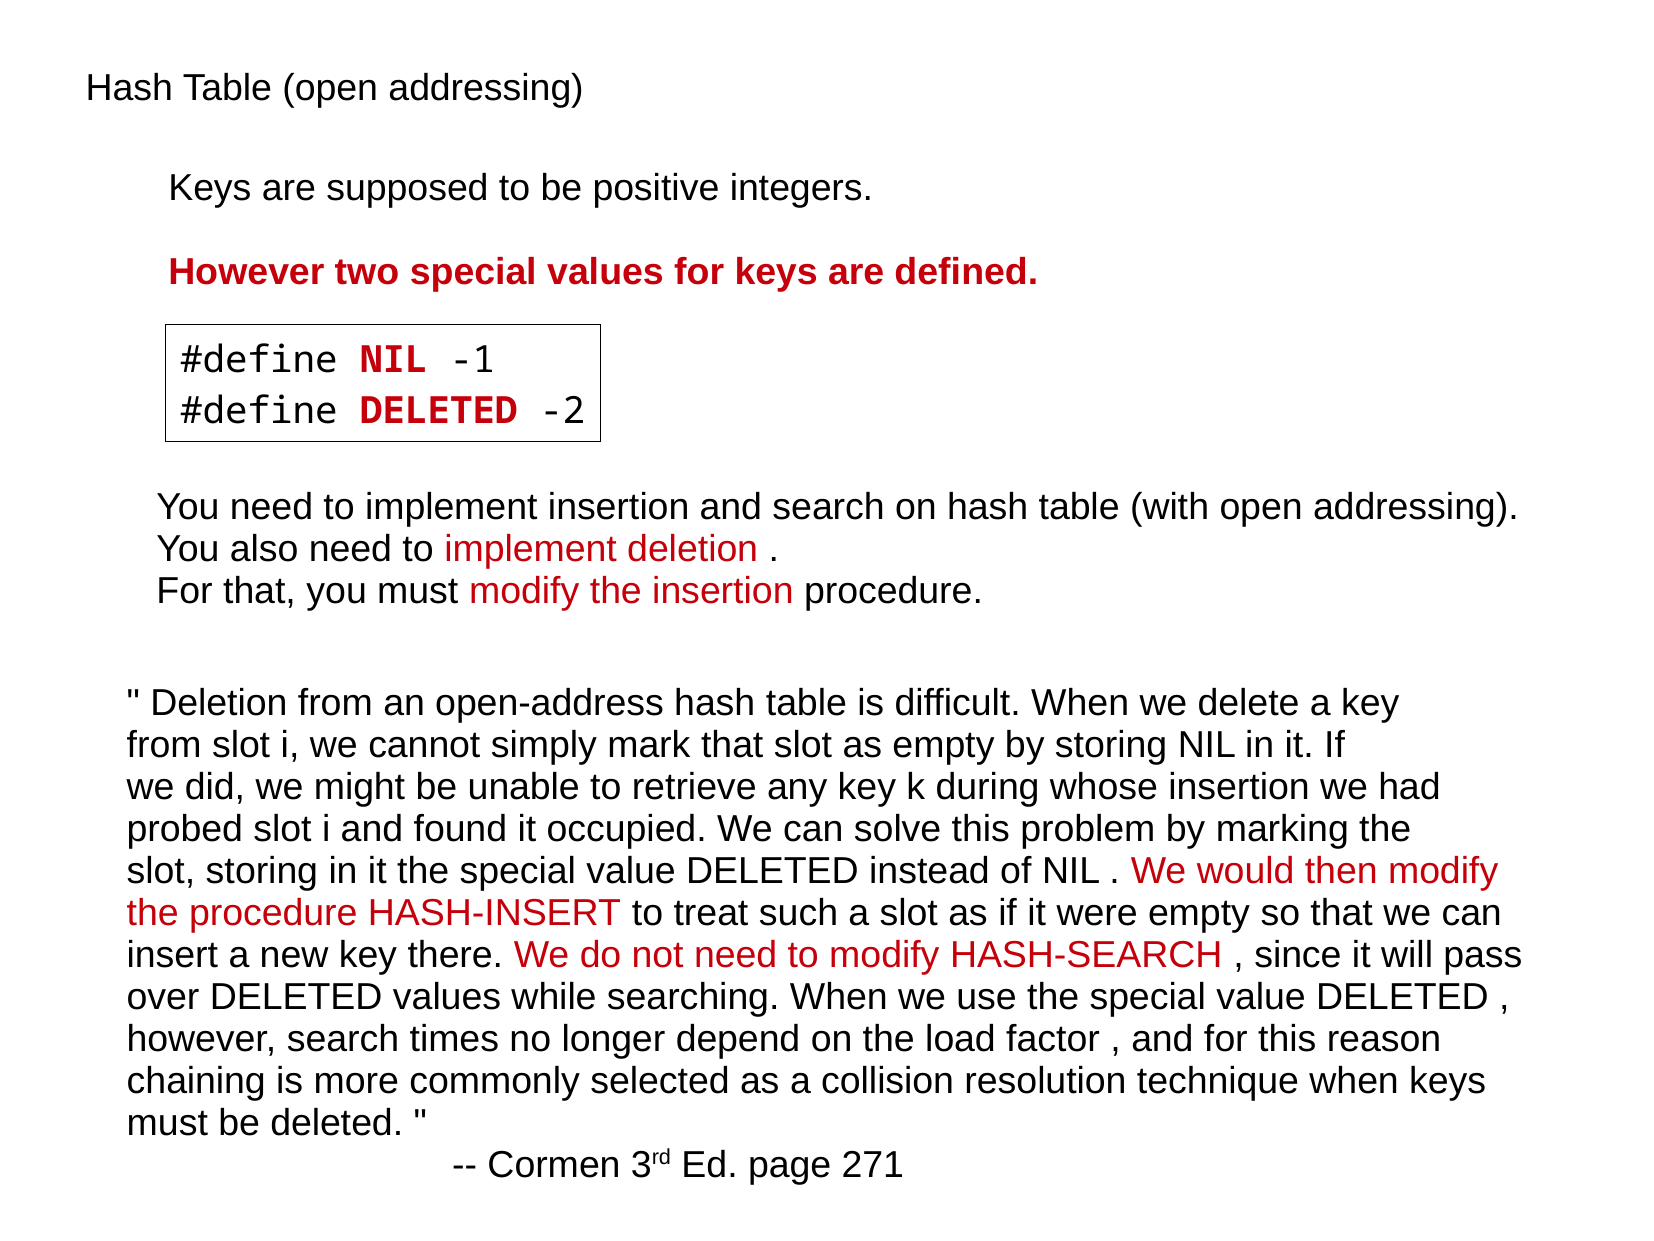

Hash Table (open addressing)
Keys are supposed to be positive integers.
However two special values for keys are defined.
#define NIL -1
#define DELETED -2
You need to implement insertion and search on hash table (with open addressing).
You also need to implement deletion .
For that, you must modify the insertion procedure.
" Deletion from an open-address hash table is difficult. When we delete a key
from slot i, we cannot simply mark that slot as empty by storing NIL in it. If
we did, we might be unable to retrieve any key k during whose insertion we had
probed slot i and found it occupied. We can solve this problem by marking the
slot, storing in it the special value DELETED instead of NIL . We would then modify
the procedure HASH-INSERT to treat such a slot as if it were empty so that we can
insert a new key there. We do not need to modify HASH-SEARCH , since it will pass
over DELETED values while searching. When we use the special value DELETED ,
however, search times no longer depend on the load factor , and for this reason
chaining is more commonly selected as a collision resolution technique when keys
must be deleted. "
 -- Cormen 3rd Ed. page 271